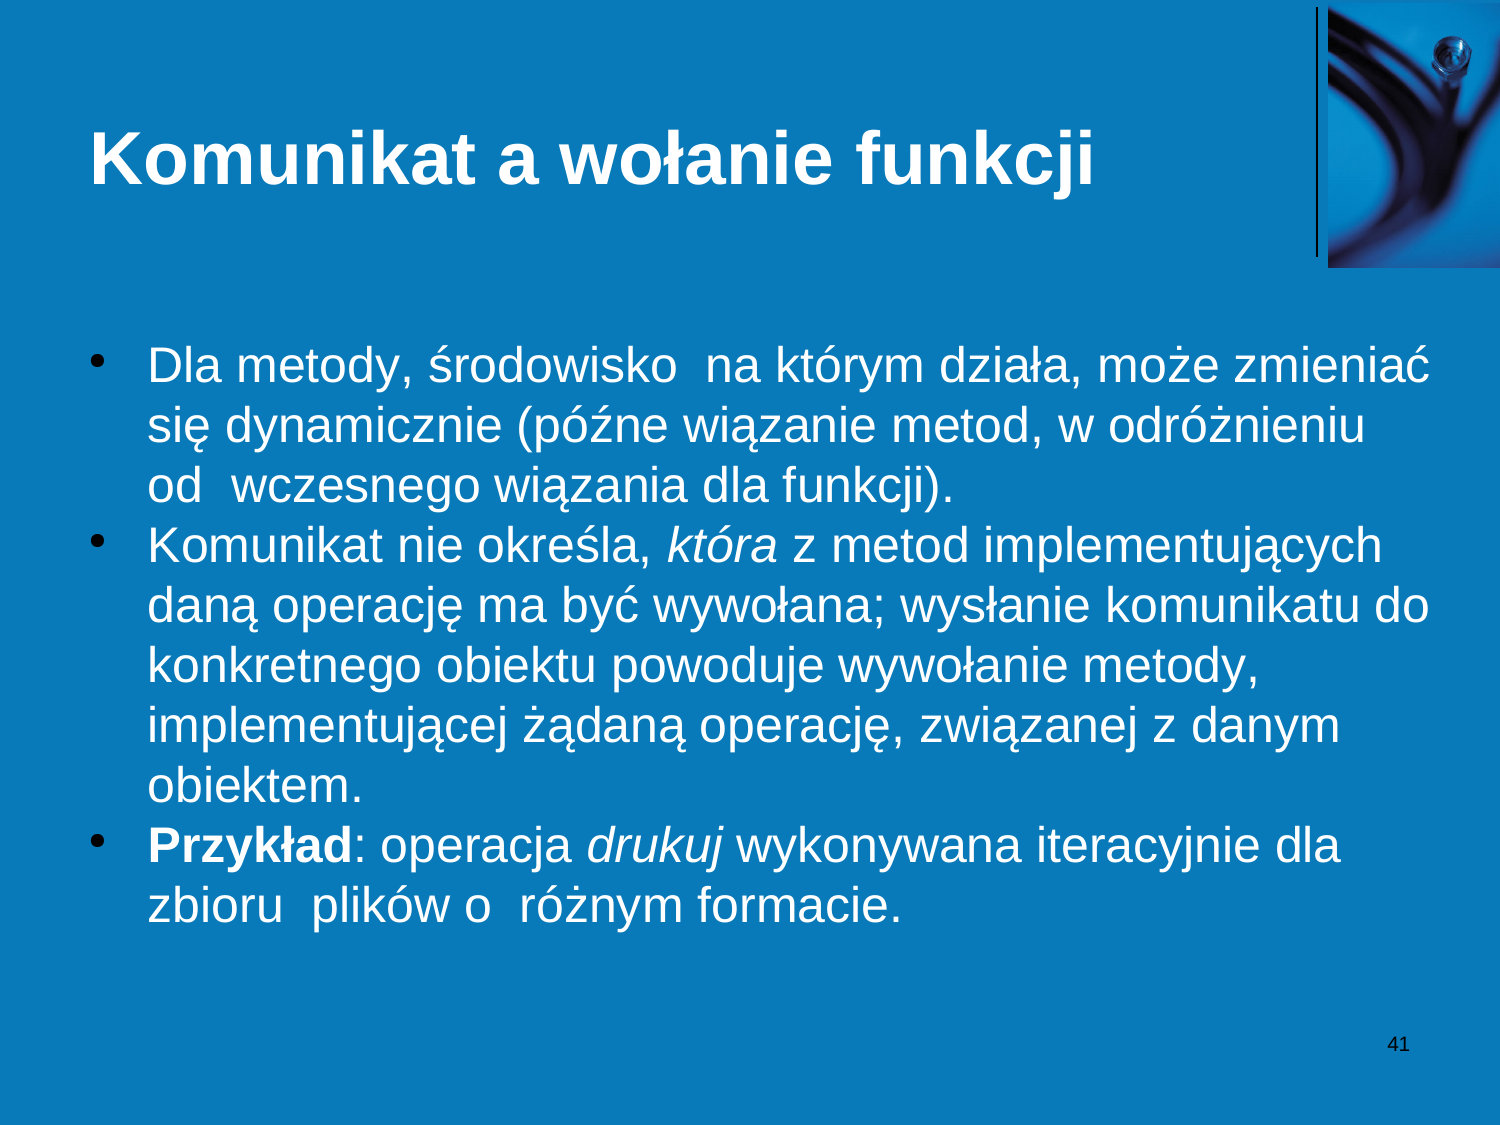

# Komunikat a wołanie funkcji
Dla metody, środowisko na którym działa, może zmieniać się dynamicznie (późne wiązanie metod, w odróżnieniu od wczesnego wiązania dla funkcji).
Komunikat nie określa, która z metod implementujących daną operację ma być wywołana; wysłanie komunikatu do konkretnego obiektu powoduje wywołanie metody, implementującej żądaną operację, związanej z danym obiektem.
Przykład: operacja drukuj wykonywana iteracyjnie dla zbioru plików o różnym formacie.
41